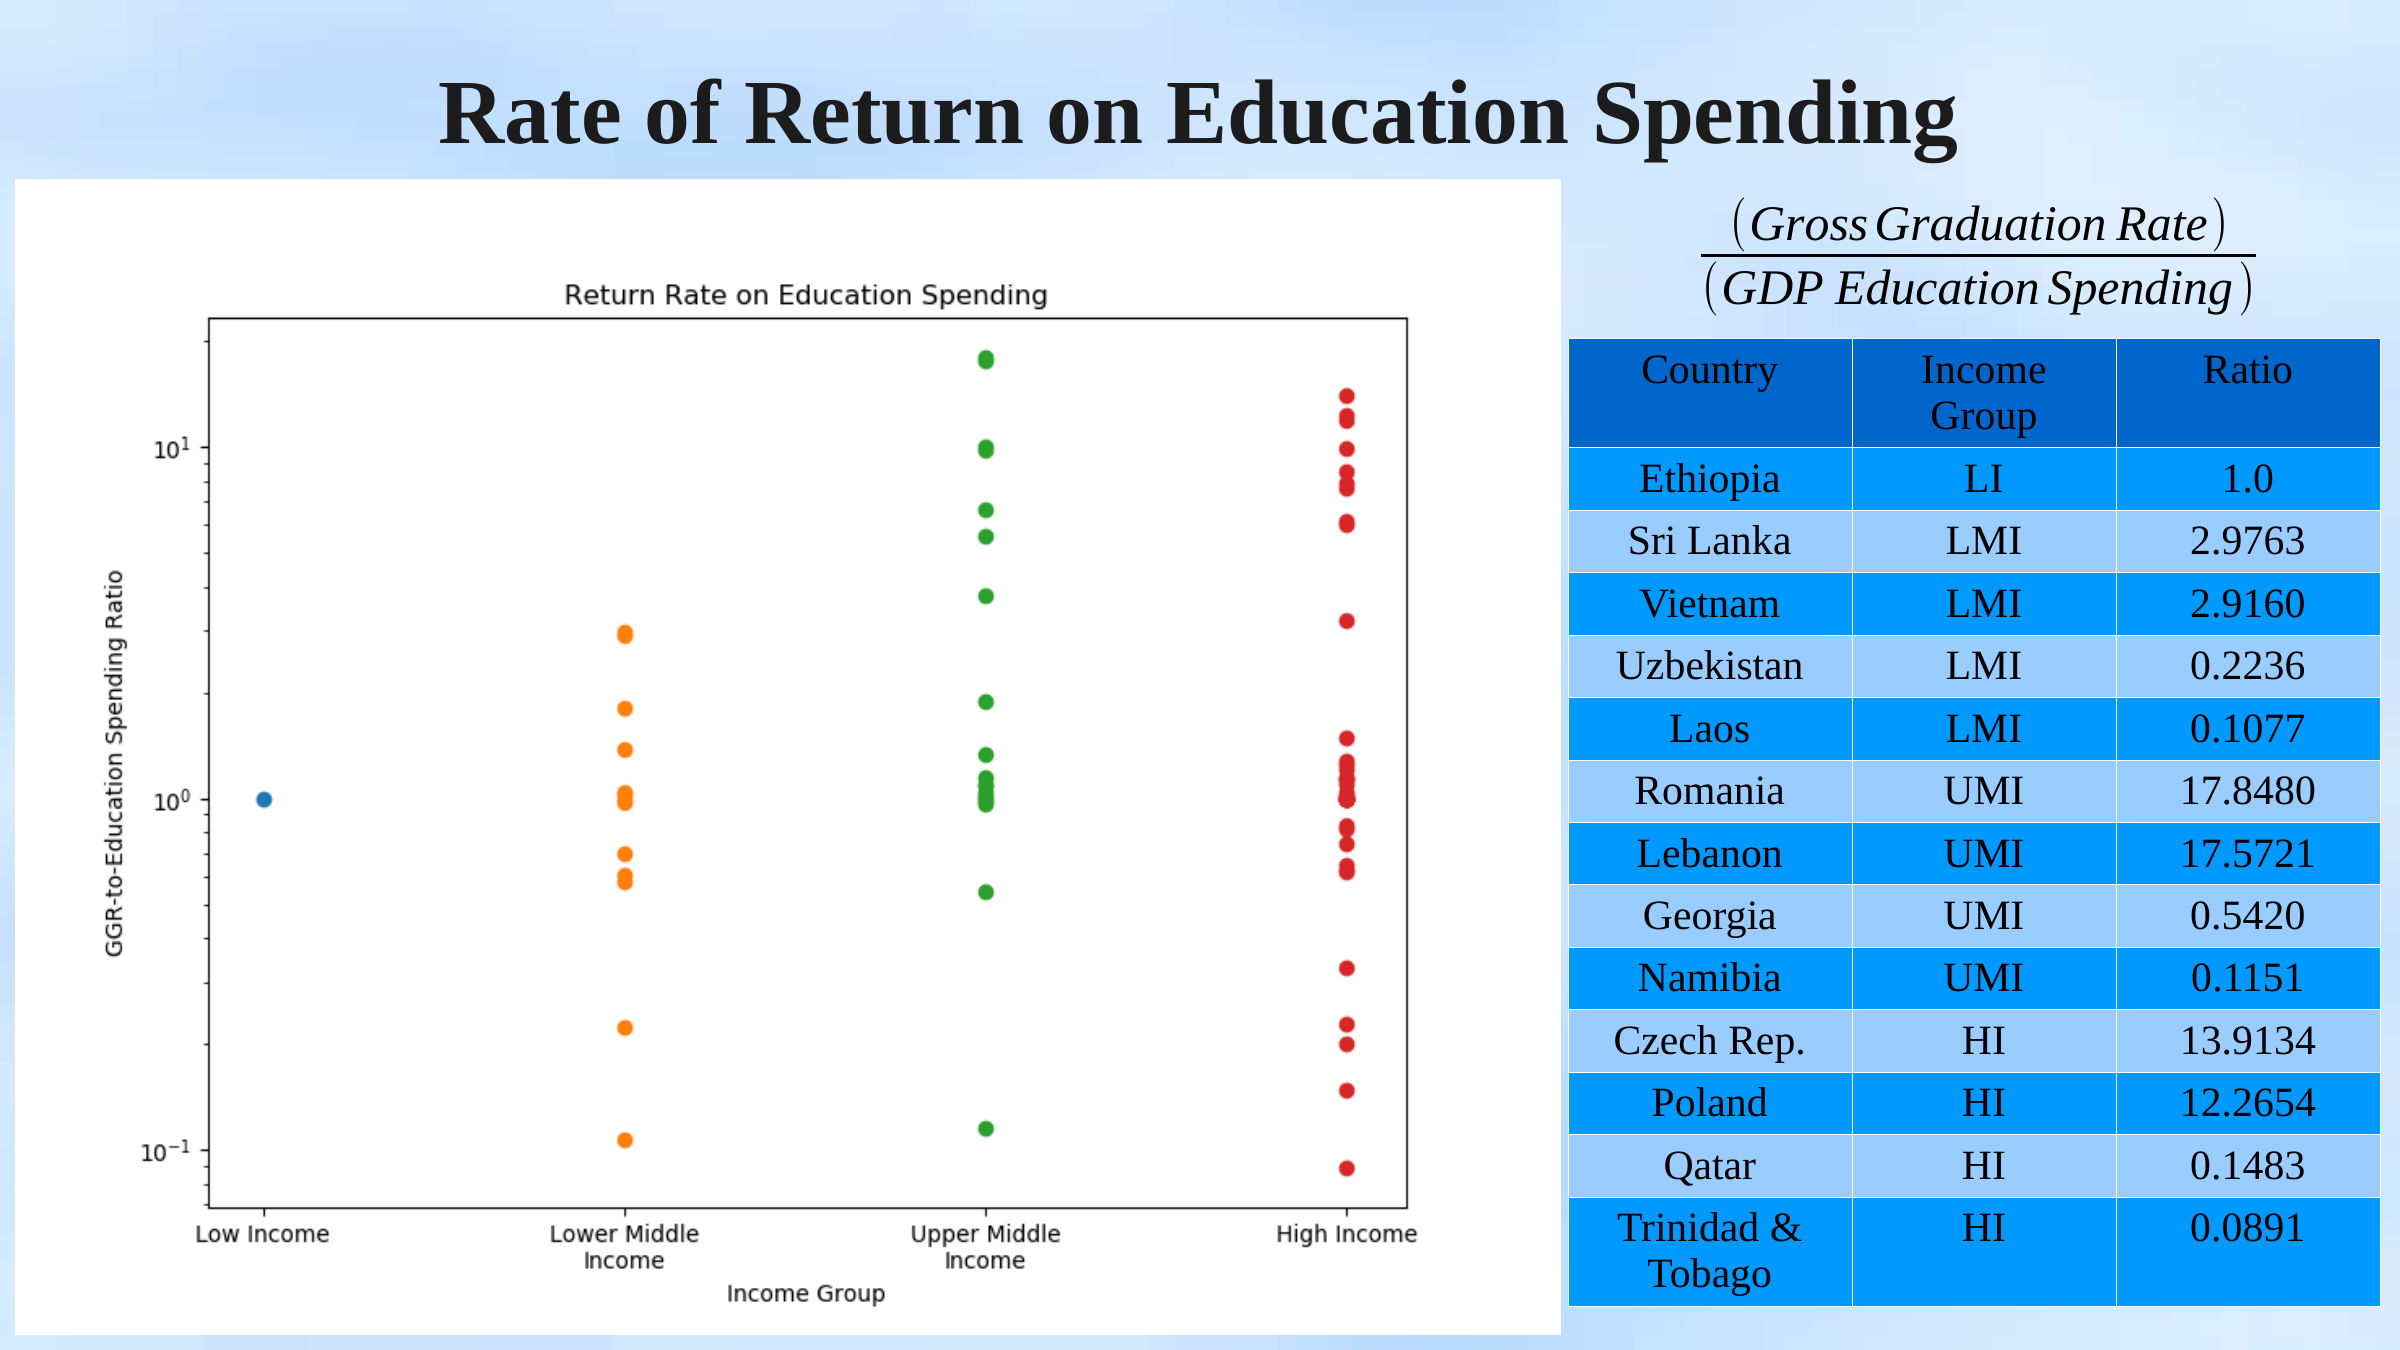

# Rate of Return on Education Spending
| Country | Income Group | Ratio |
| --- | --- | --- |
| Ethiopia | LI | 1.0 |
| Sri Lanka | LMI | 2.9763 |
| Vietnam | LMI | 2.9160 |
| Uzbekistan | LMI | 0.2236 |
| Laos | LMI | 0.1077 |
| Romania | UMI | 17.8480 |
| Lebanon | UMI | 17.5721 |
| Georgia | UMI | 0.5420 |
| Namibia | UMI | 0.1151 |
| Czech Rep. | HI | 13.9134 |
| Poland | HI | 12.2654 |
| Qatar | HI | 0.1483 |
| Trinidad & Tobago | HI | 0.0891 |